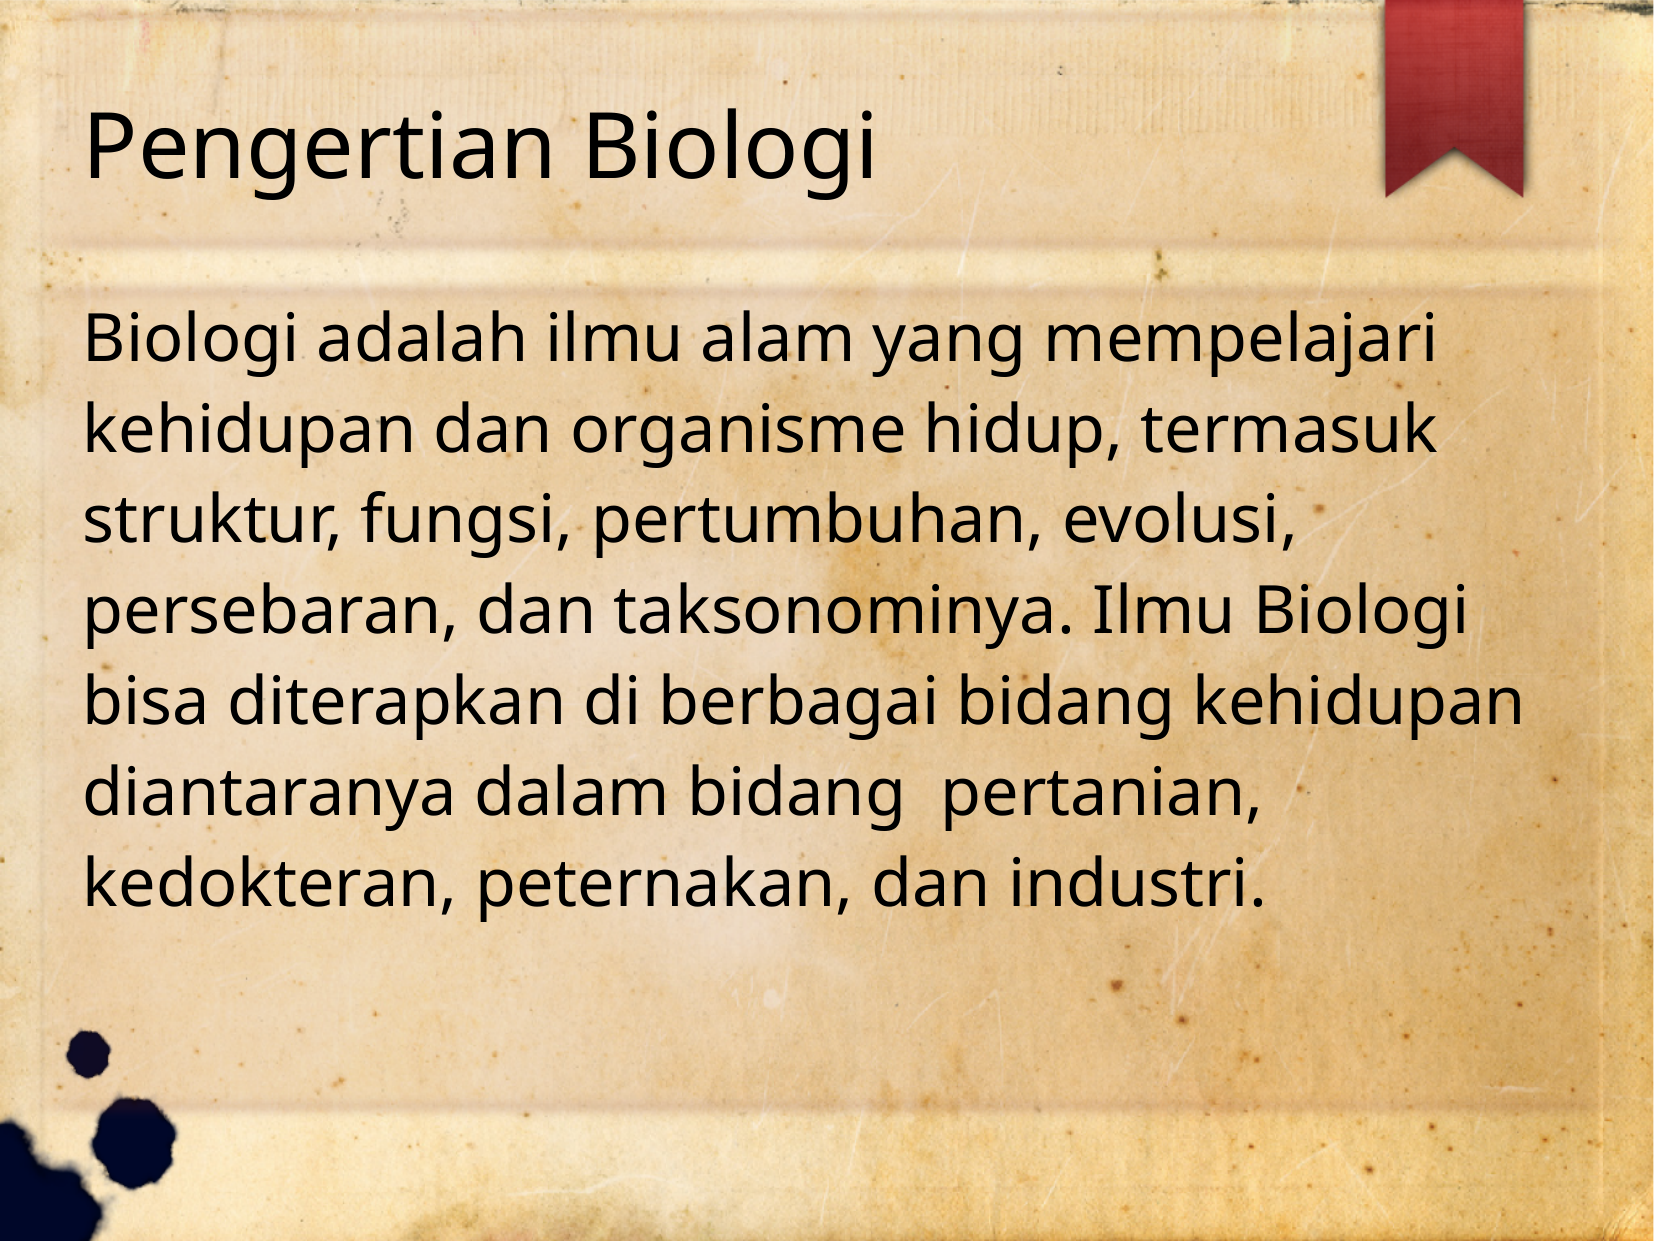

# Pengertian Biologi
Biologi adalah ilmu alam yang mempelajari kehidupan dan organisme hidup, termasuk struktur, fungsi, pertumbuhan, evolusi, persebaran, dan taksonominya. Ilmu Biologi bisa diterapkan di berbagai bidang kehidupan diantaranya dalam bidang pertanian, kedokteran, peternakan, dan industri.